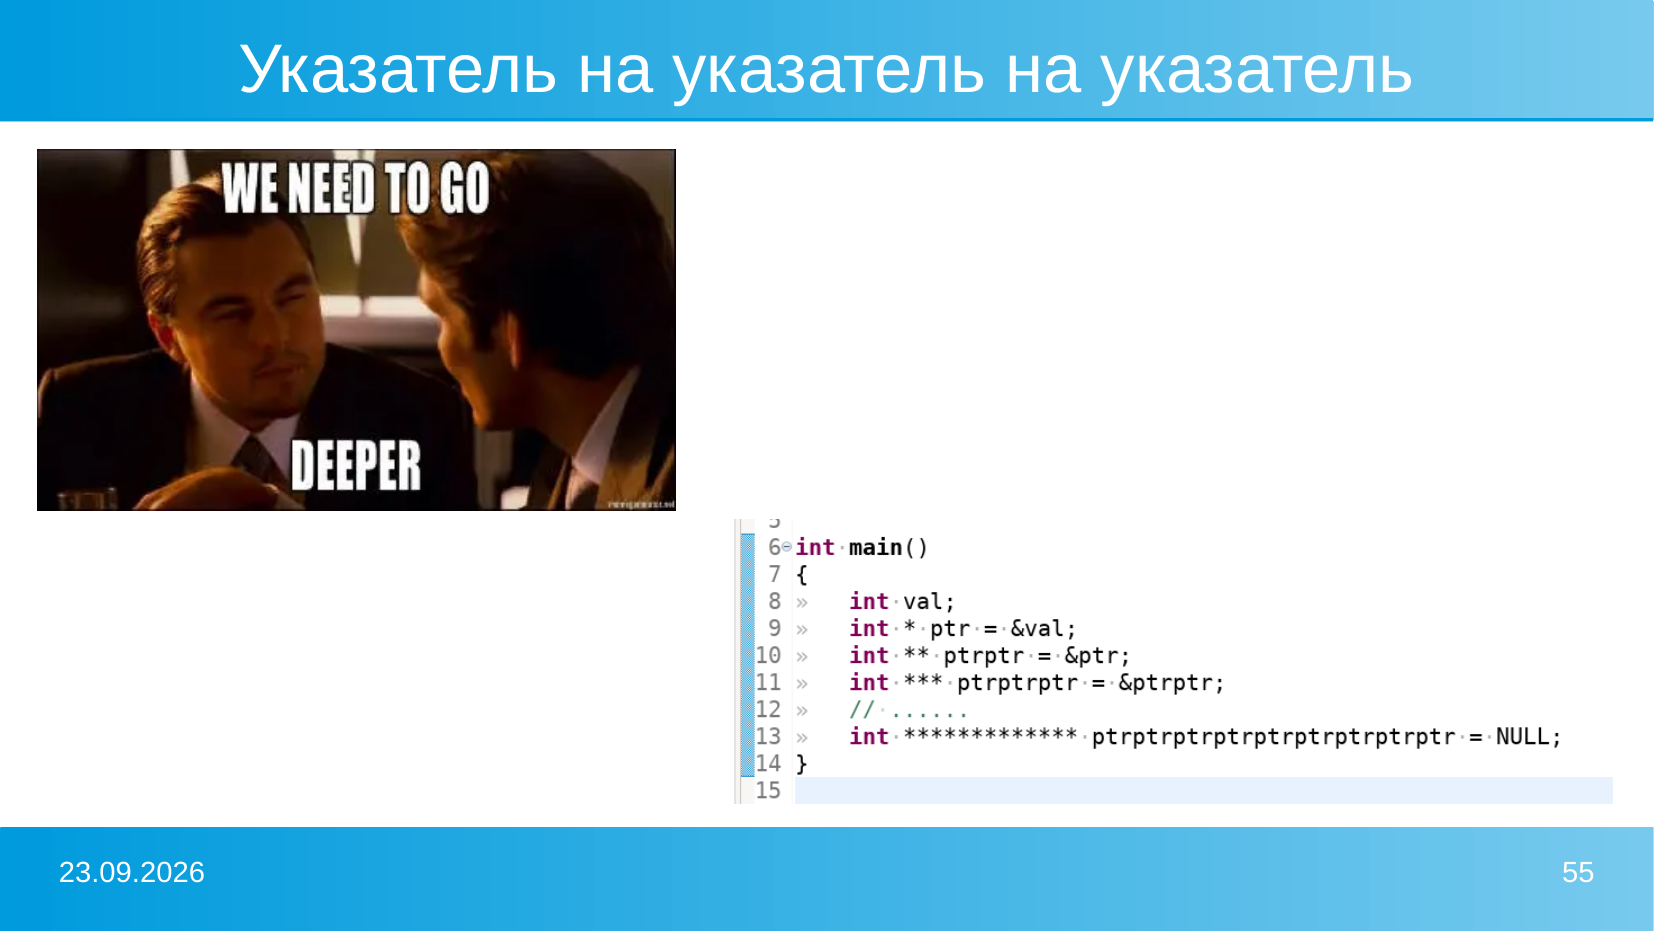

# Указатель на указатель на указатель
55